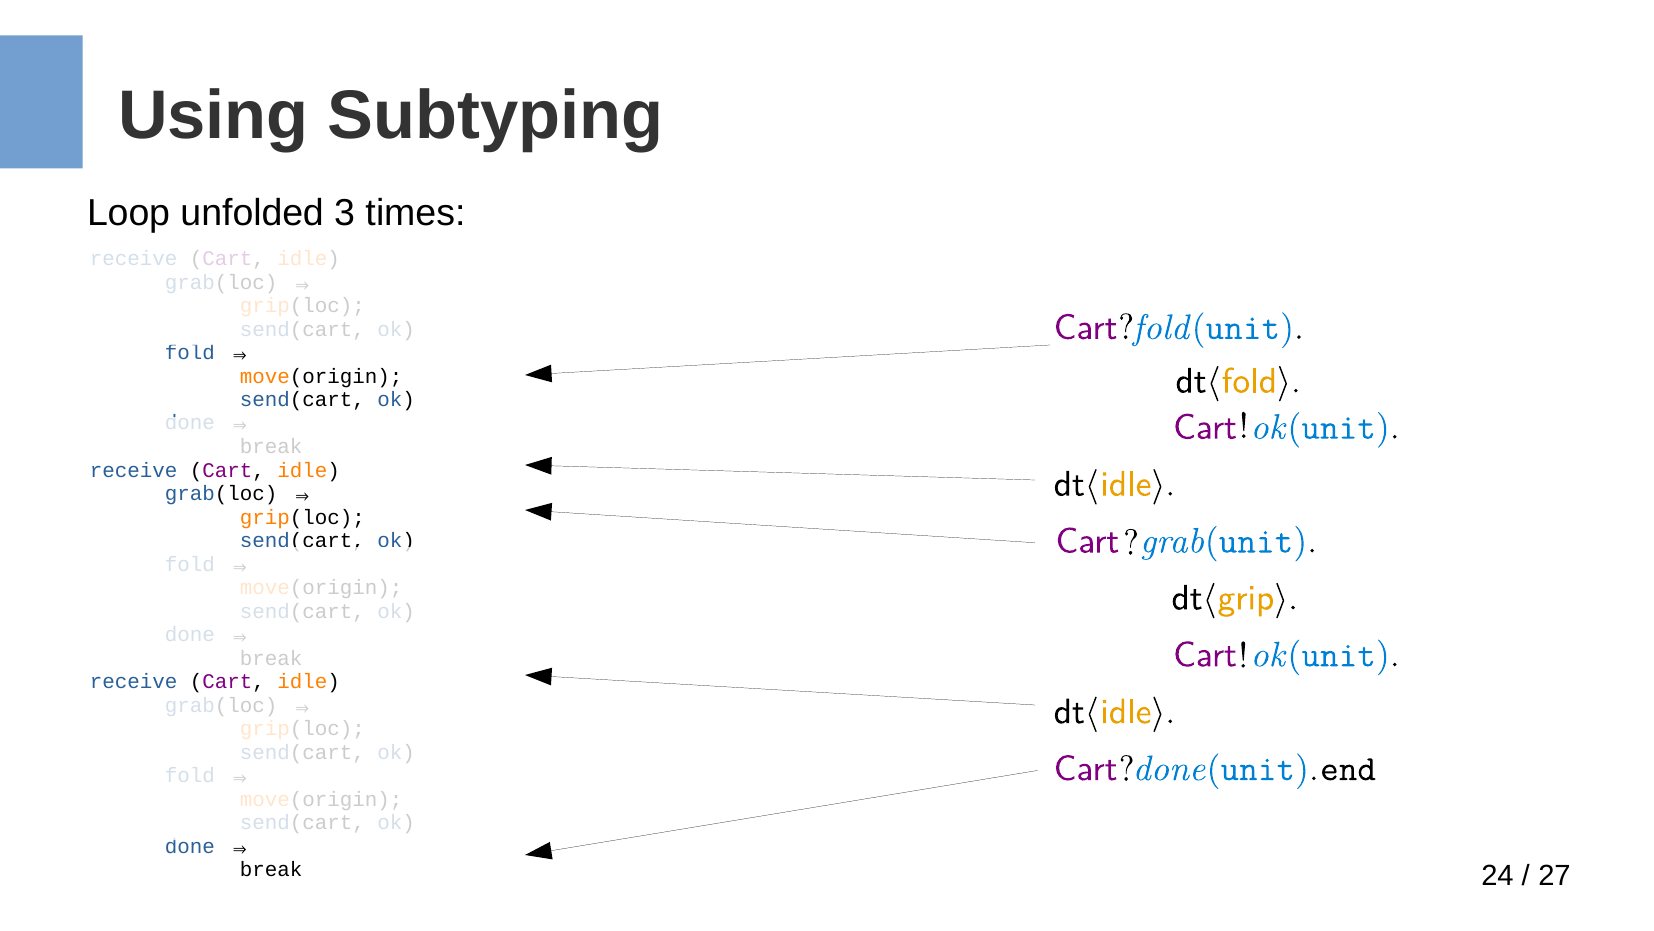

# Using Subtyping
Loop unfolded 3 times:
receive (Cart, idle)
	grab(loc) ⇒
		grip(loc);
		send(cart, ok)
	fold ⇒
		move(origin);
		send(cart, ok)
	done ⇒
		break
receive (Cart, idle)
	grab(loc) ⇒
		grip(loc);
		send(cart, ok)
	fold ⇒
		move(origin);
		send(cart, ok)
	done ⇒
		break
receive (Cart, idle)
	grab(loc) ⇒
		grip(loc);
		send(cart, ok)
	fold ⇒
		move(origin);
		send(cart, ok)
	done ⇒
		break
24